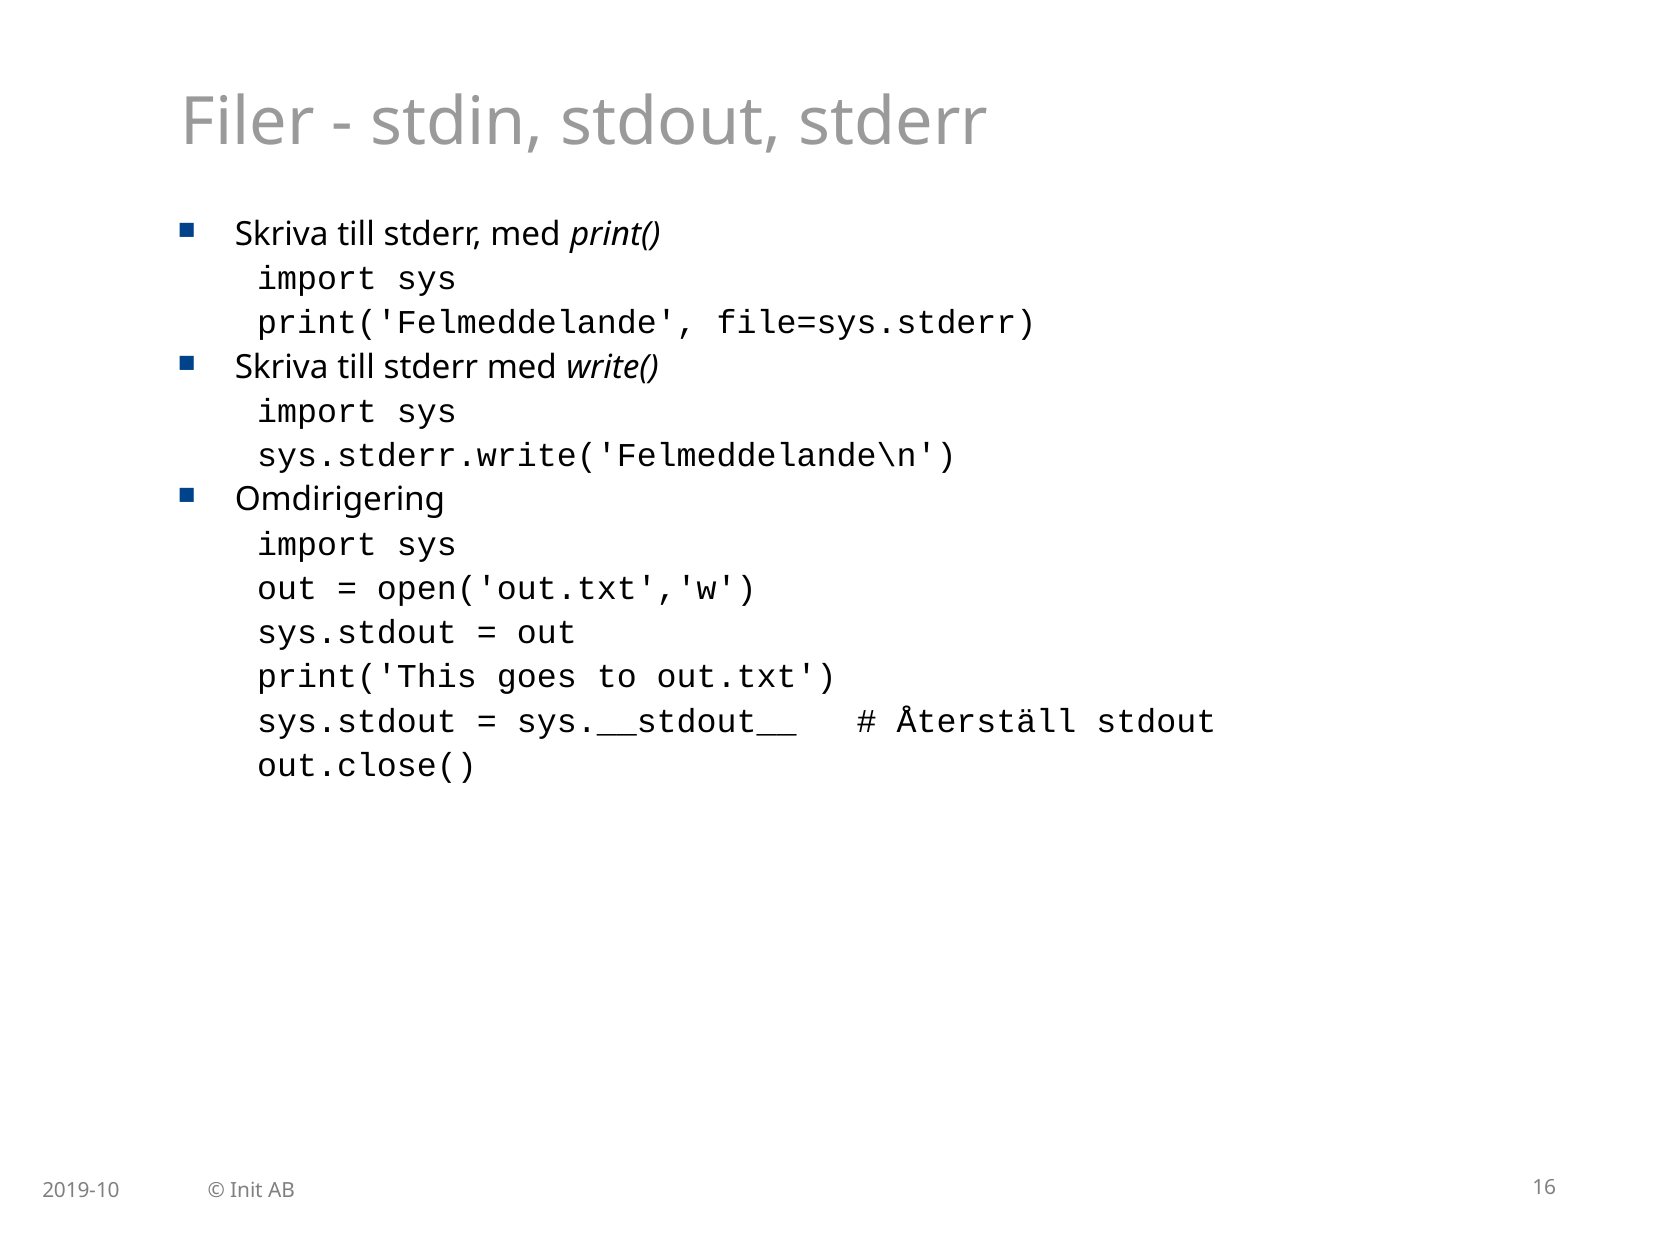

Filer - stdin, stdout, stderr
Skriva till stderr, med print()
import sys
print('Felmeddelande', file=sys.stderr)
Skriva till stderr med write()
import sys
sys.stderr.write('Felmeddelande\n')
Omdirigering
import sys
out = open('out.txt','w')
sys.stdout = out
print('This goes to out.txt')
sys.stdout = sys.__stdout__ # Återställ stdout
out.close()
2019-10
© Init AB